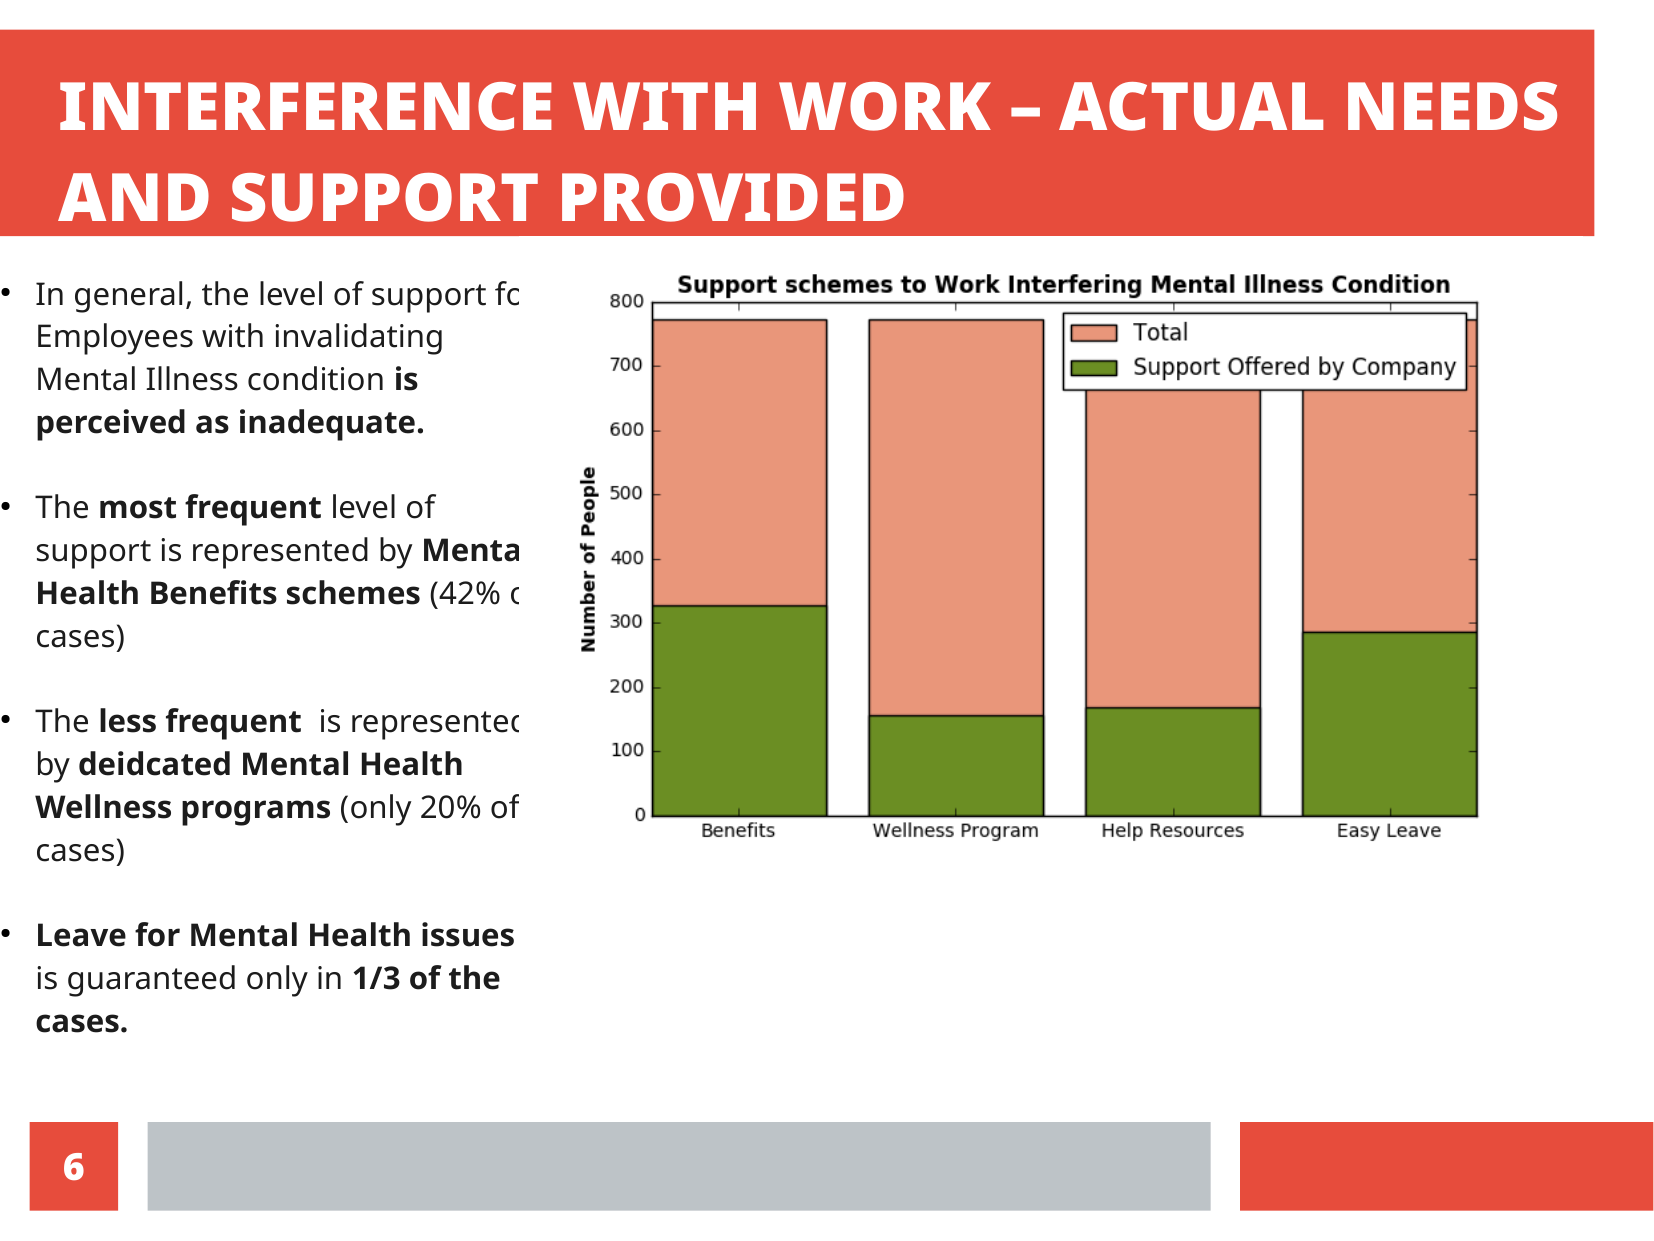

# INTERFERENCE WITH WORK – ACTUAL NEEDS AND SUPPORT PROVIDED
In general, the level of support for Employees with invalidating Mental Illness condition is perceived as inadequate.
The most frequent level of support is represented by Mental Health Benefits schemes (42% of cases)
The less frequent is represented by deidcated Mental Health Wellness programs (only 20% of cases)
Leave for Mental Health issues is guaranteed only in 1/3 of the cases.
6